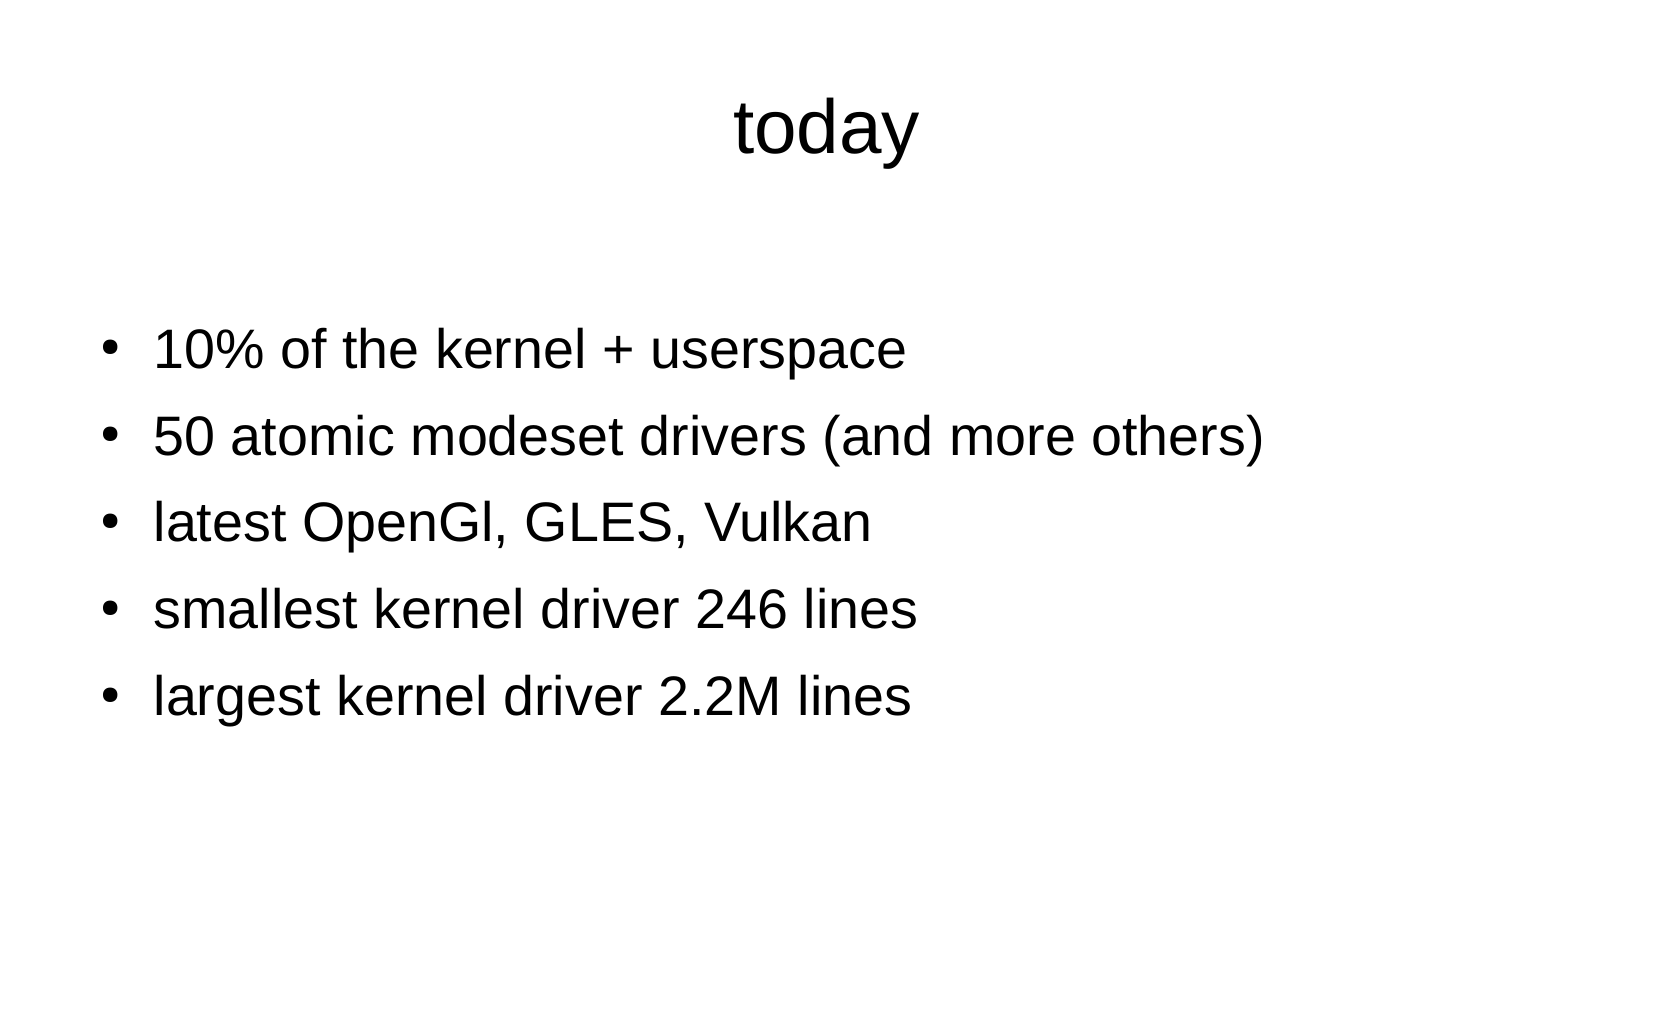

# today
10% of the kernel + userspace
50 atomic modeset drivers (and more others)
latest OpenGl, GLES, Vulkan
smallest kernel driver 246 lines
largest kernel driver 2.2M lines